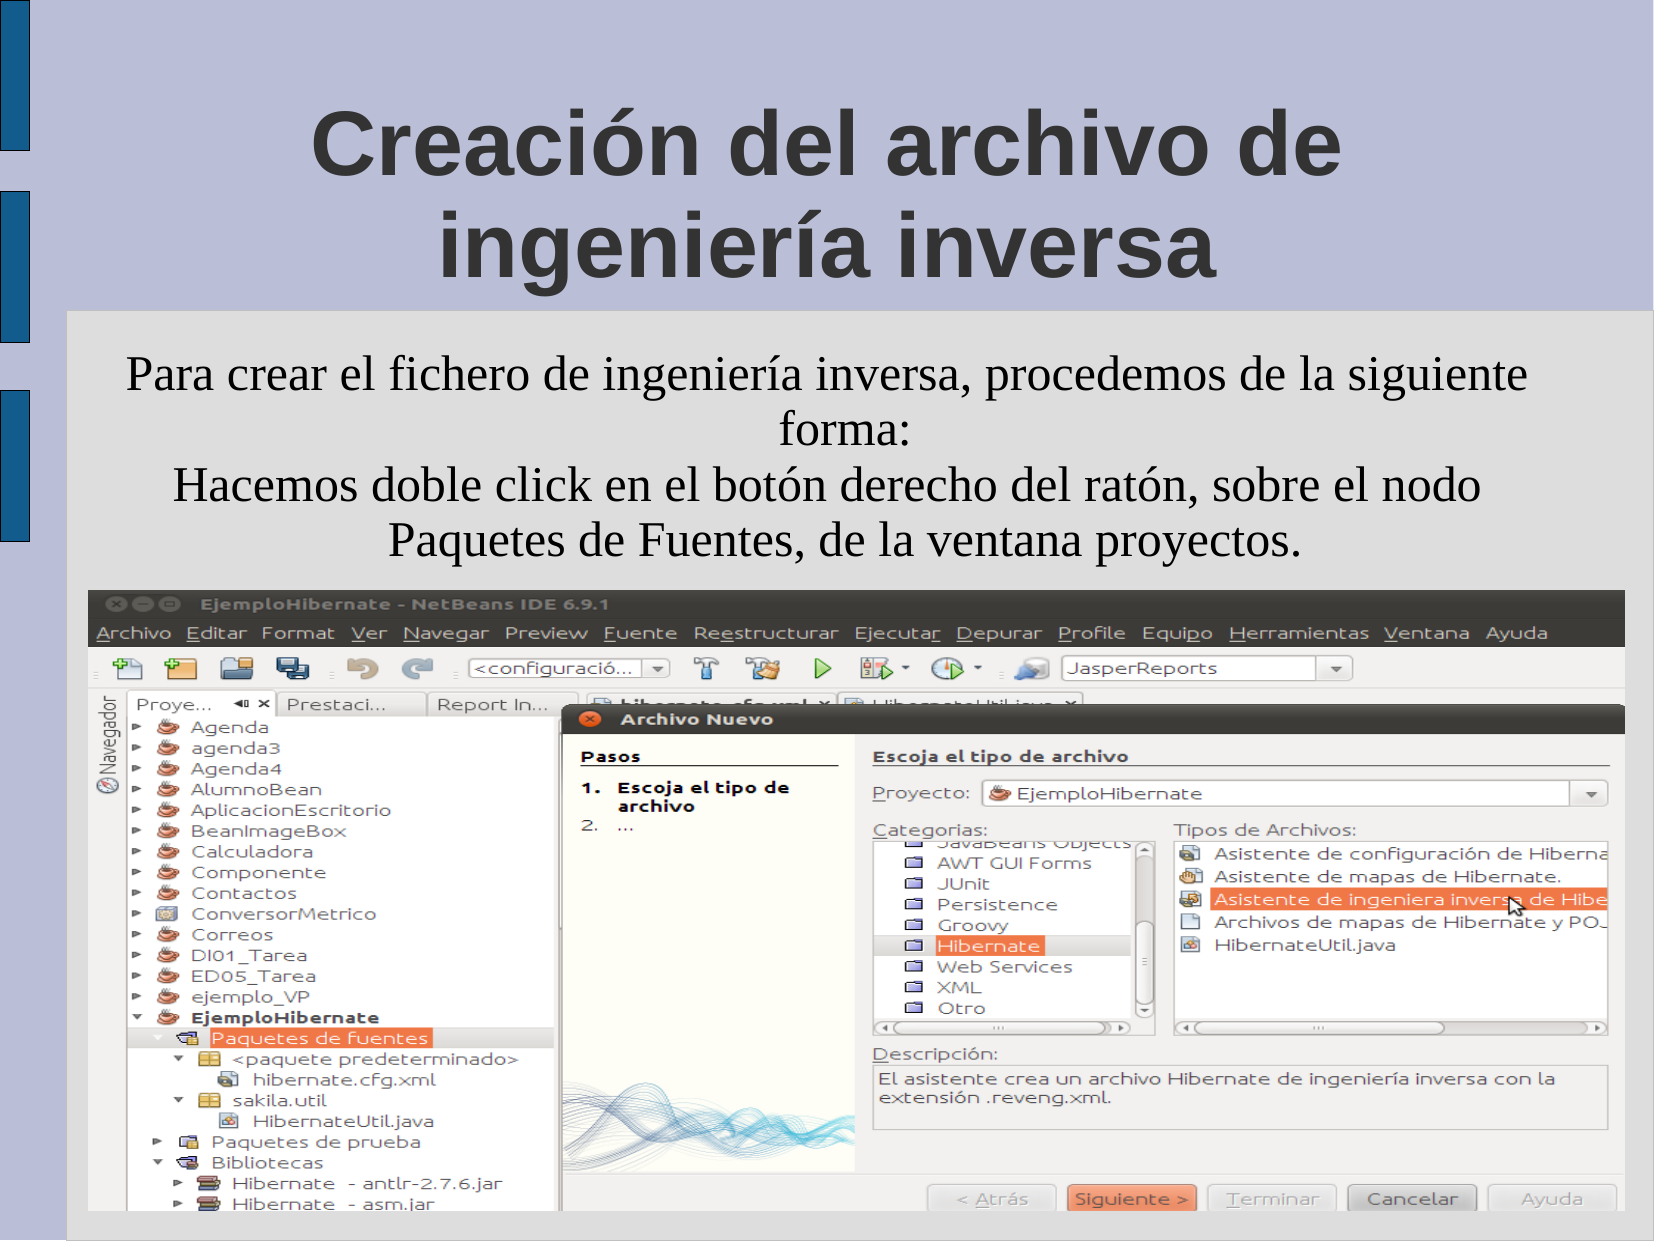

# Creación del archivo de ingeniería inversa
Para crear el fichero de ingeniería inversa, procedemos de la siguiente forma:
Hacemos doble click en el botón derecho del ratón, sobre el nodo Paquetes de Fuentes, de la ventana proyectos.